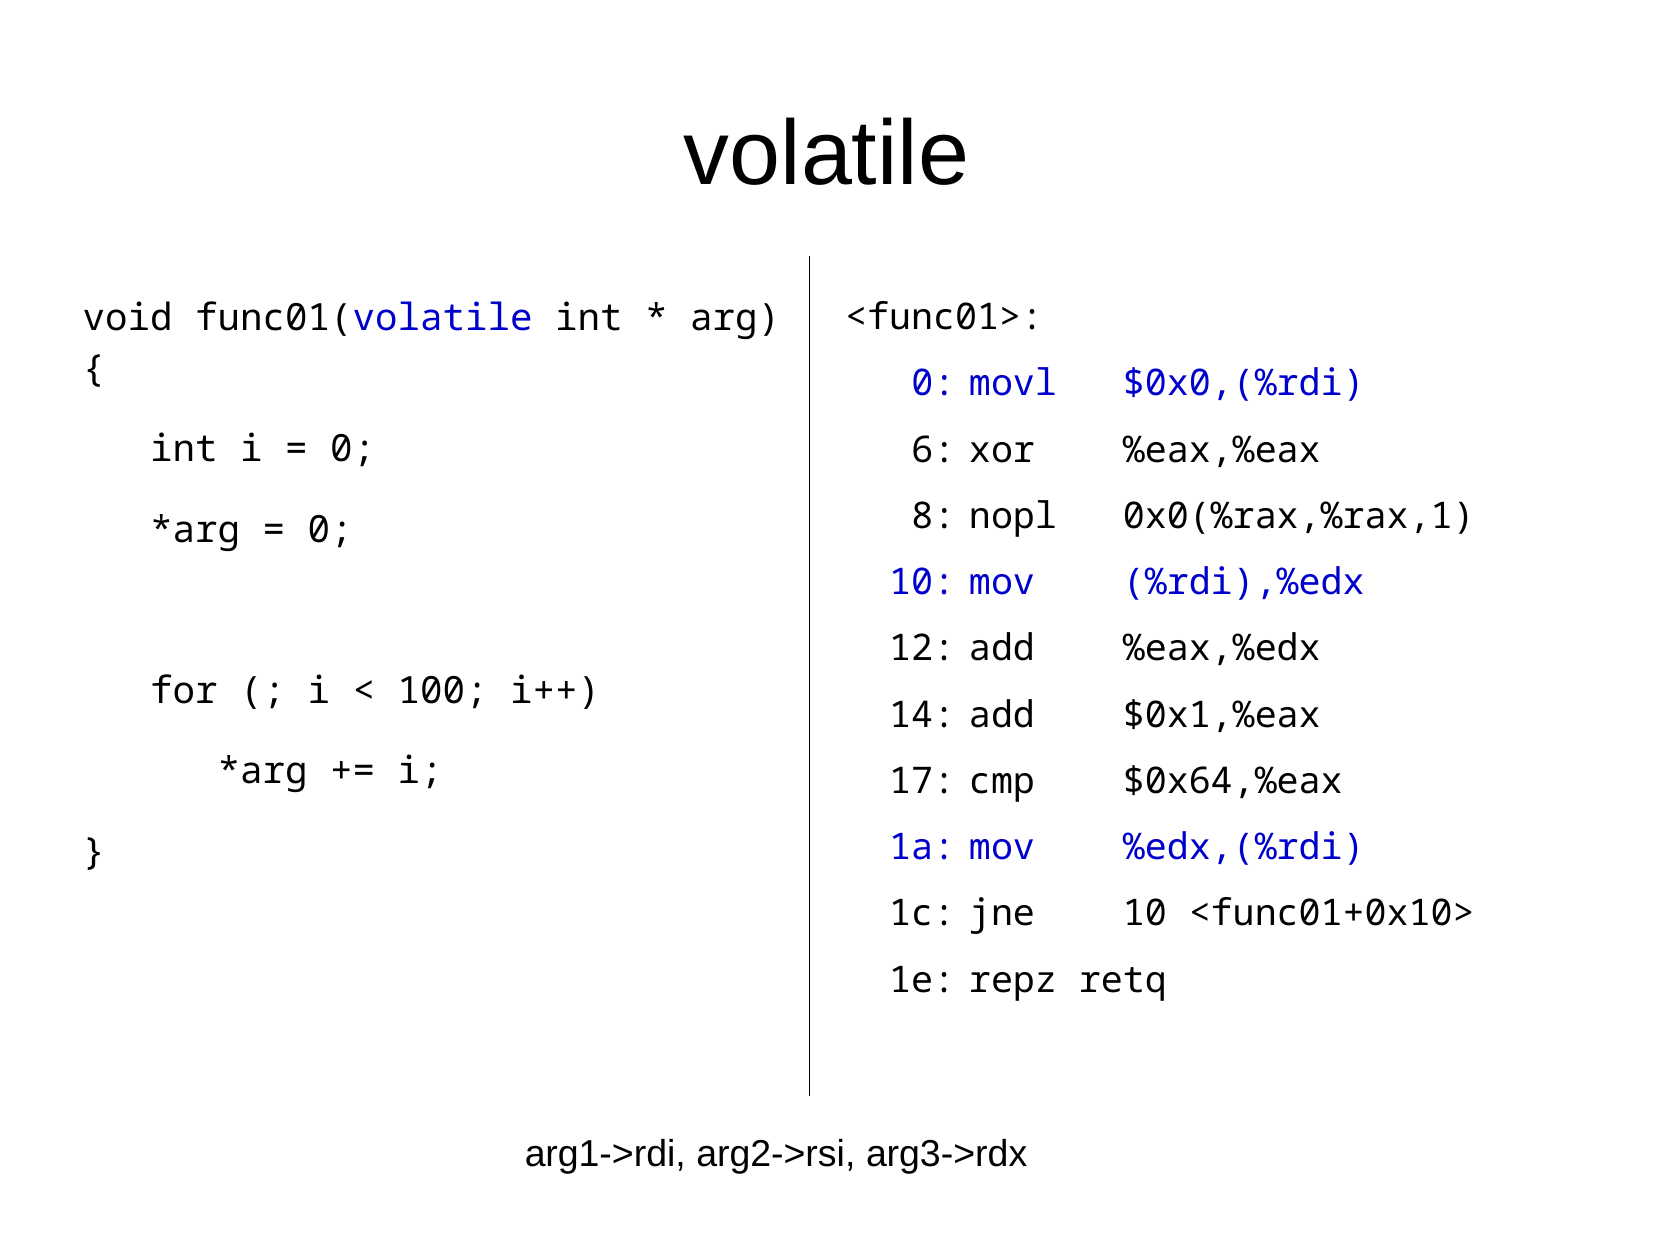

# volatile
void func01(volatile int * arg) {
 int i = 0;
 *arg = 0;
 for (; i < 100; i++)
 *arg += i;
}
<func01>:
 0:	movl $0x0,(%rdi)
 6:	xor %eax,%eax
 8:	nopl 0x0(%rax,%rax,1)
 10:	mov (%rdi),%edx
 12:	add %eax,%edx
 14:	add $0x1,%eax
 17:	cmp $0x64,%eax
 1a:	mov %edx,(%rdi)
 1c:	jne 10 <func01+0x10>
 1e:	repz retq
arg1->rdi, arg2->rsi, arg3->rdx